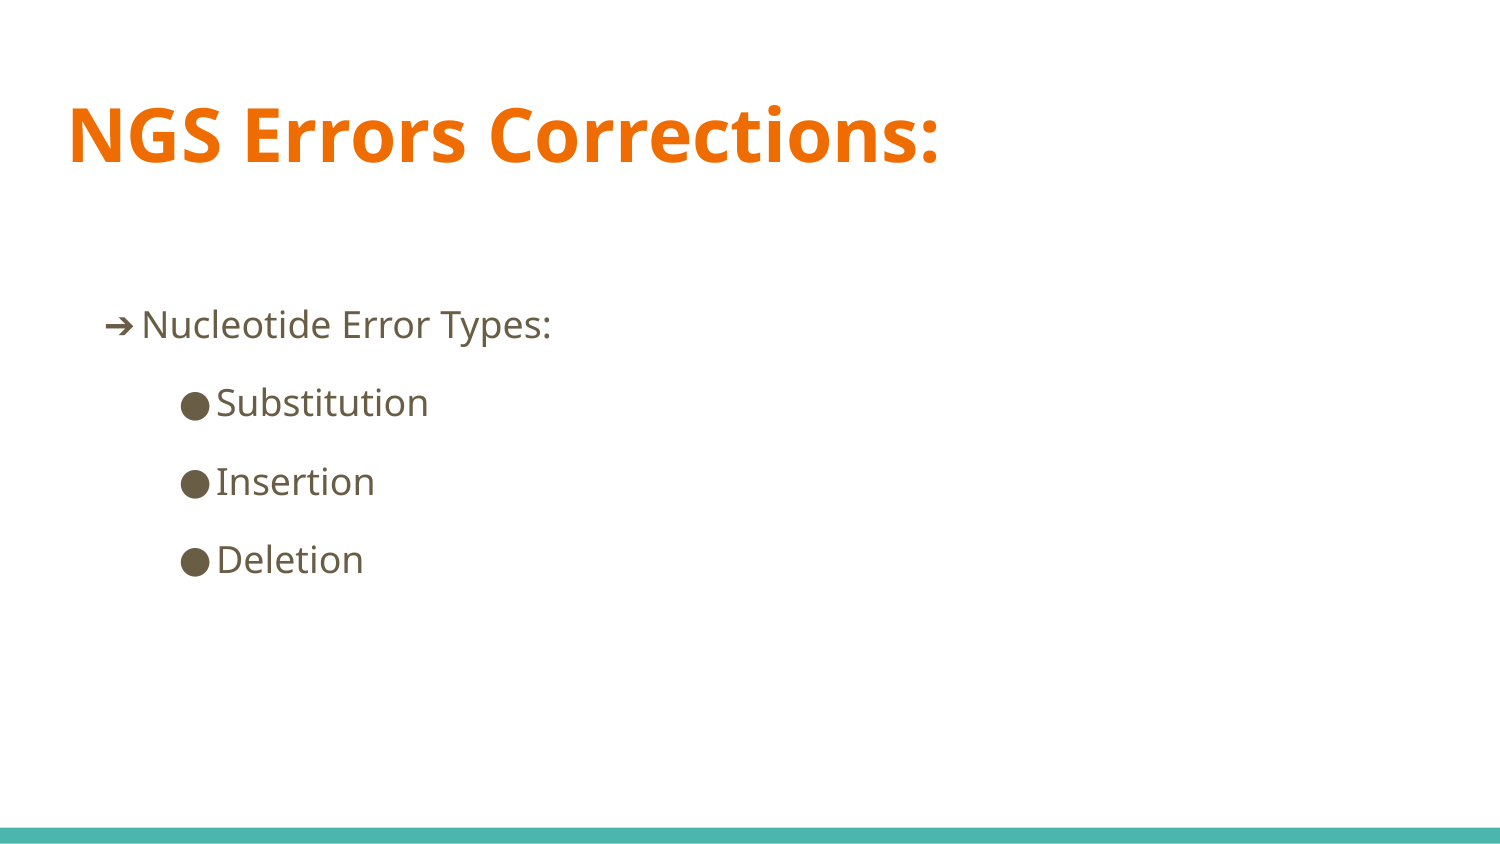

NGS Errors Corrections:
# Nucleotide Error Types:
Substitution
Insertion
Deletion